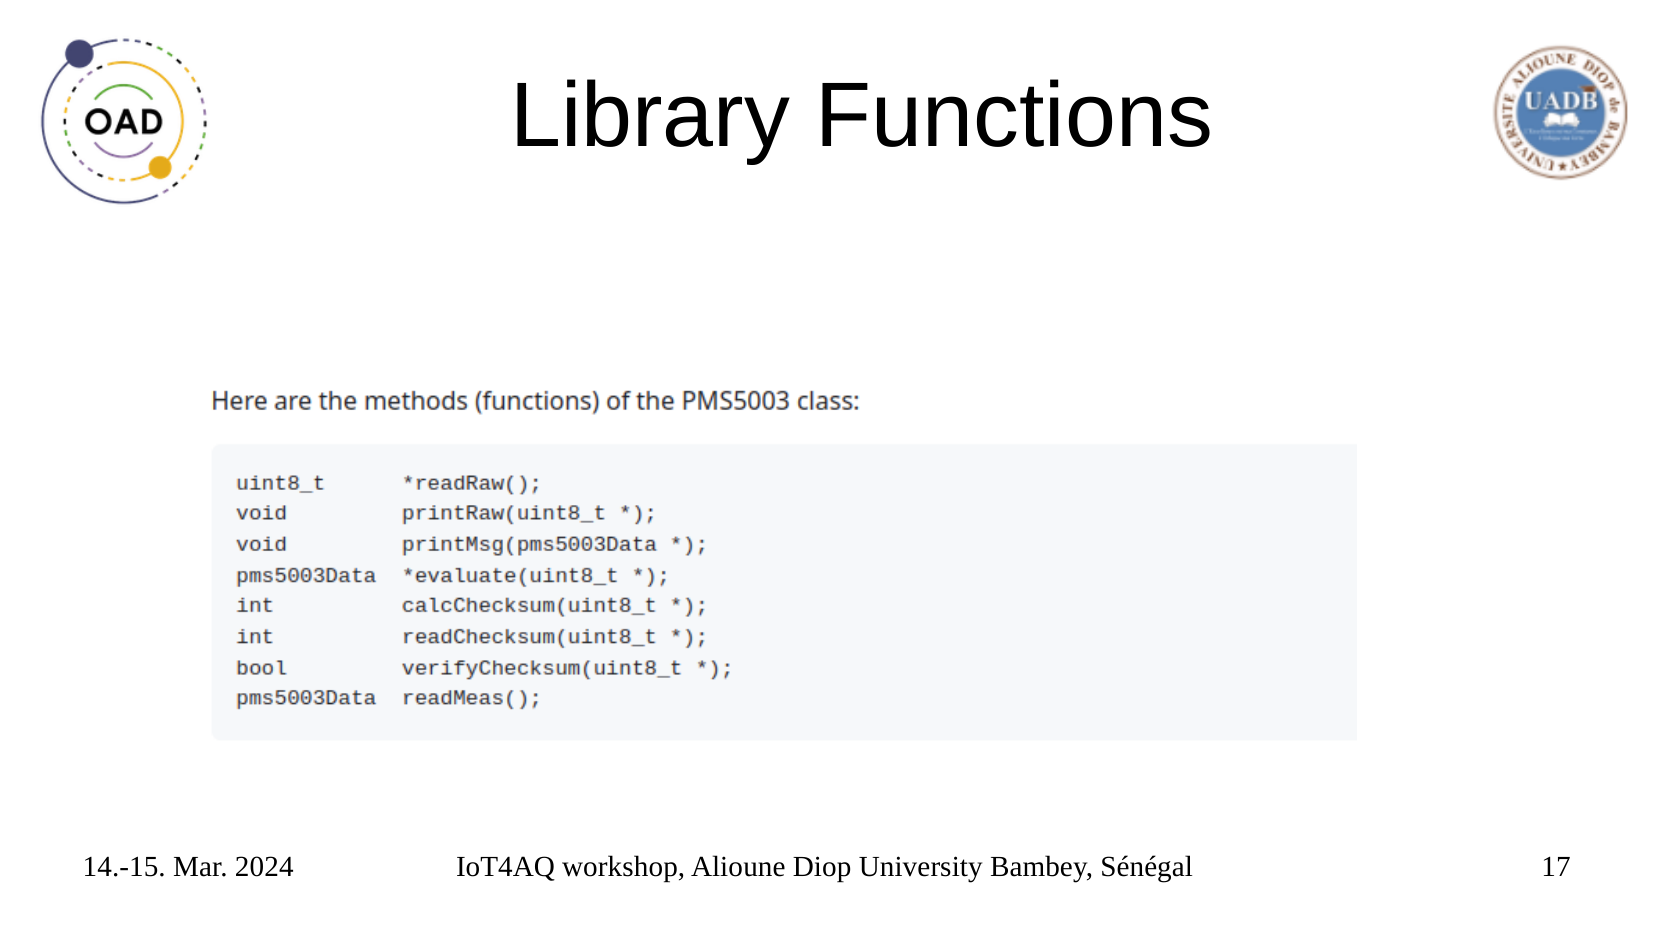

# Library Functions
14.-15. Mar. 2024
IoT4AQ workshop, Alioune Diop University Bambey, Sénégal
17